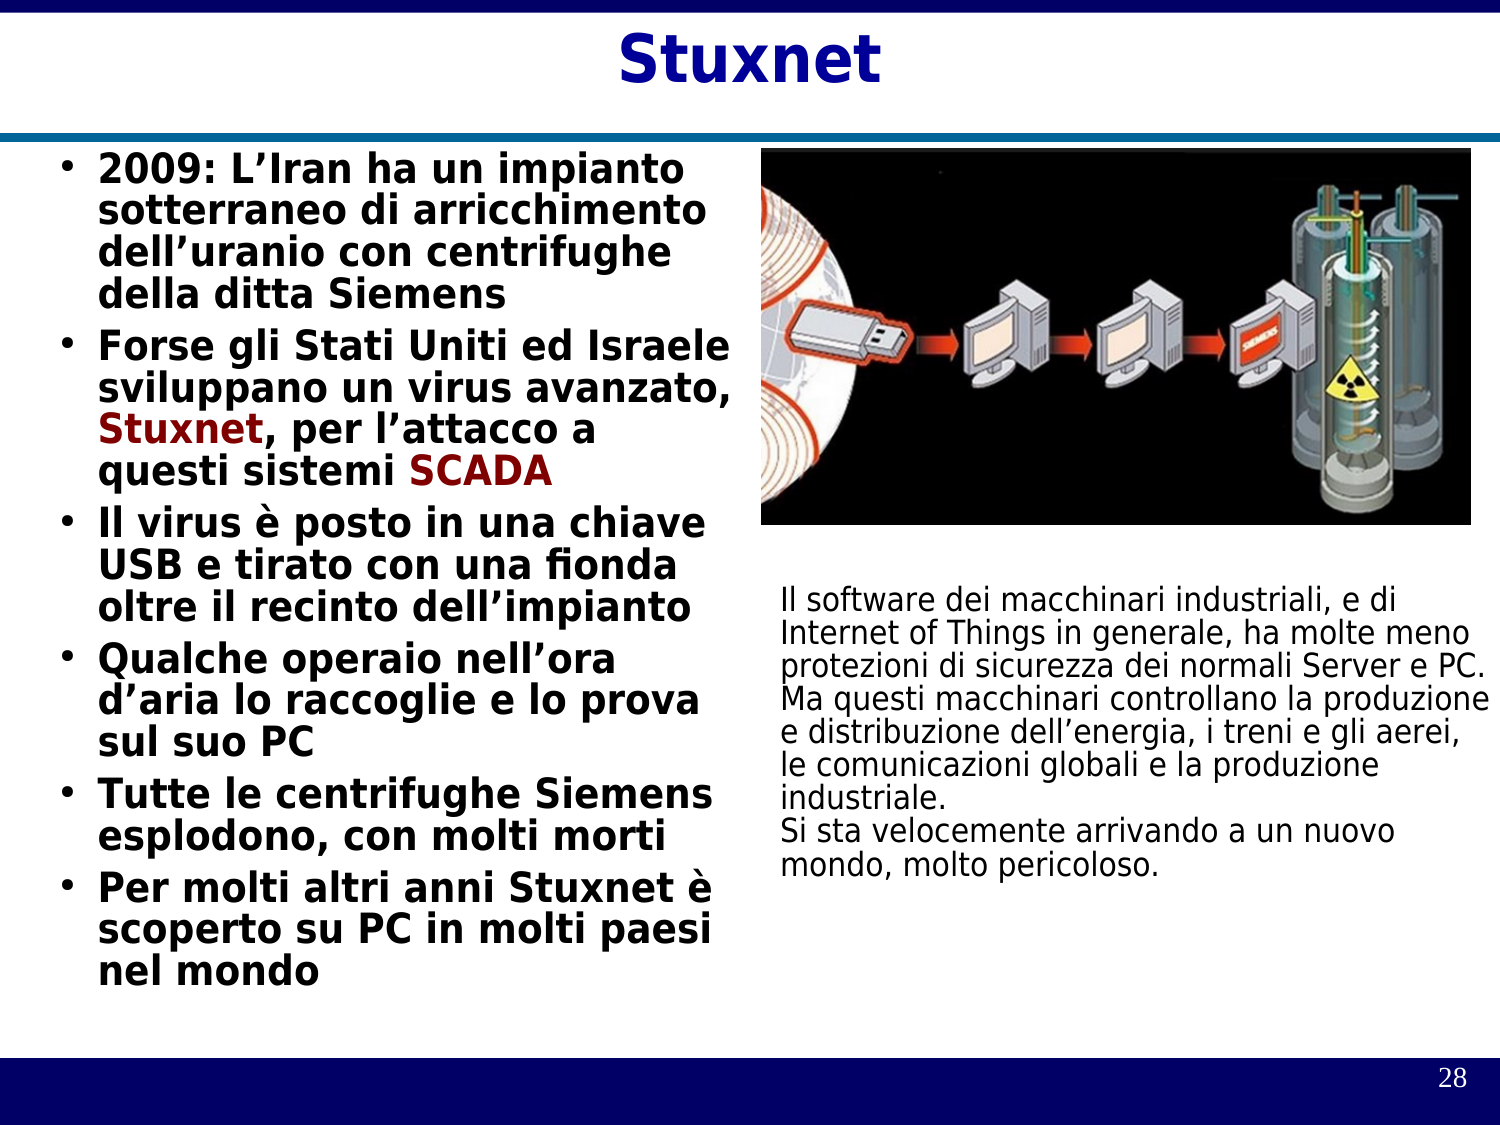

# Stuxnet
2009: L’Iran ha un impianto sotterraneo di arricchimento dell’uranio con centrifughe della ditta Siemens
Forse gli Stati Uniti ed Israele sviluppano un virus avanzato, Stuxnet, per l’attacco a questi sistemi SCADA
Il virus è posto in una chiave USB e tirato con una fionda oltre il recinto dell’impianto
Qualche operaio nell’ora d’aria lo raccoglie e lo prova sul suo PC
Tutte le centrifughe Siemens esplodono, con molti morti
Per molti altri anni Stuxnet è scoperto su PC in molti paesi nel mondo
Il software dei macchinari industriali, e di
Internet of Things in generale, ha molte meno
protezioni di sicurezza dei normali Server e PC.
Ma questi macchinari controllano la produzione
e distribuzione dell’energia, i treni e gli aerei,
le comunicazioni globali e la produzione
industriale.
Si sta velocemente arrivando a un nuovo
mondo, molto pericoloso.